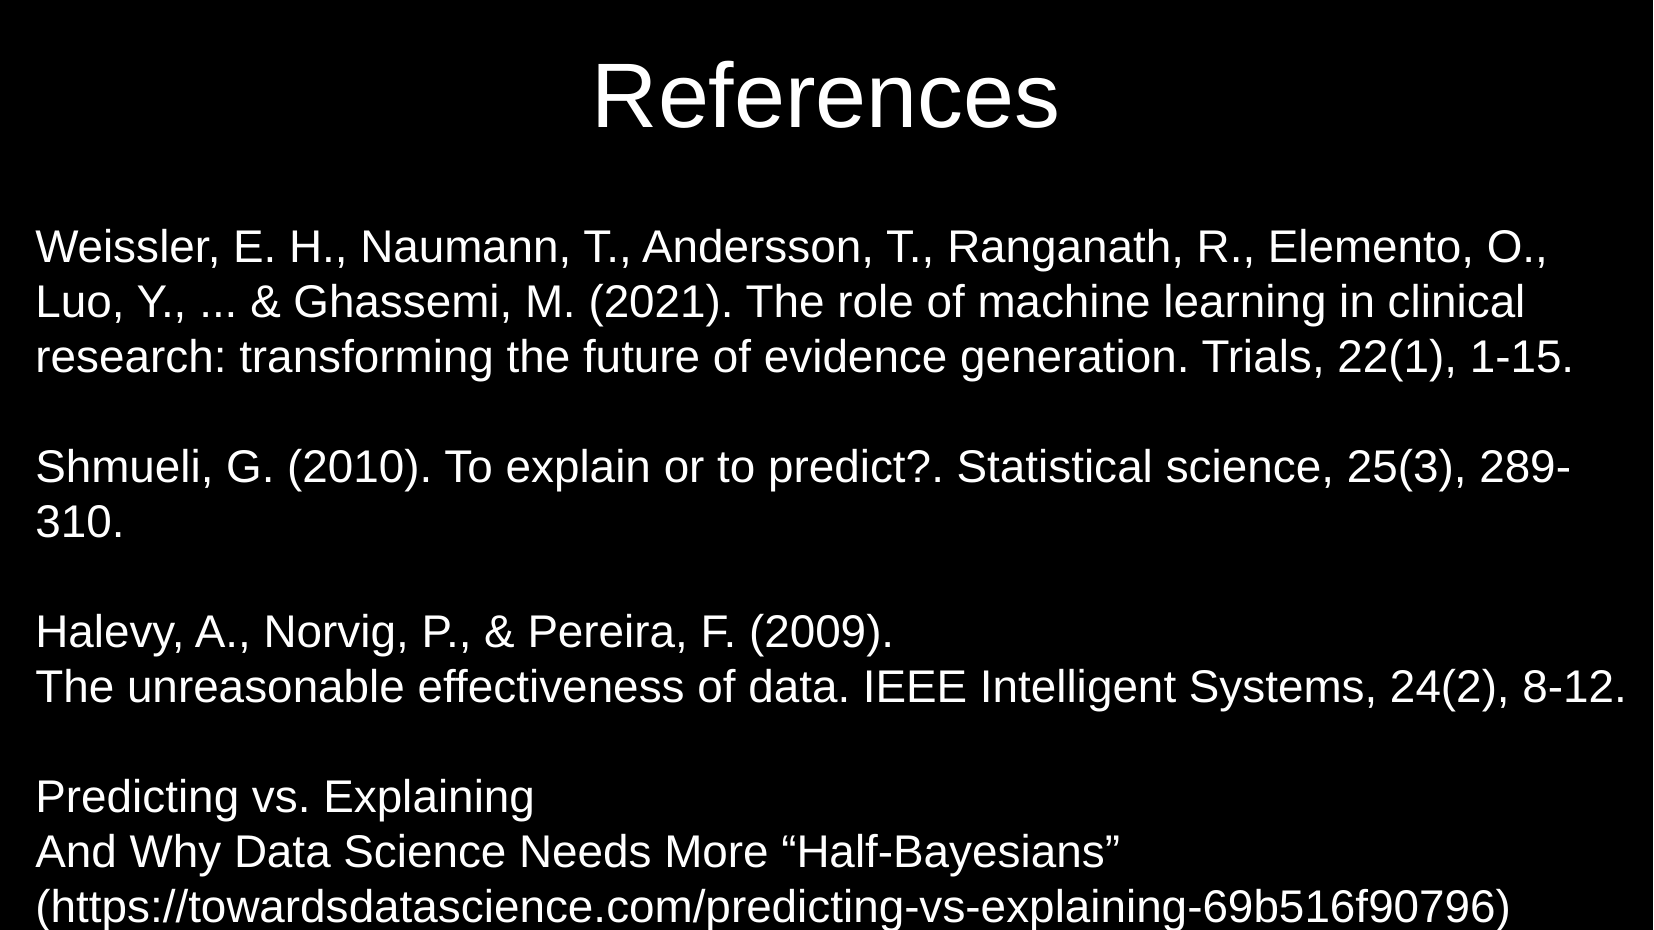

References
Weissler, E. H., Naumann, T., Andersson, T., Ranganath, R., Elemento, O., Luo, Y., ... & Ghassemi, M. (2021). The role of machine learning in clinical research: transforming the future of evidence generation. Trials, 22(1), 1-15.
Shmueli, G. (2010). To explain or to predict?. Statistical science, 25(3), 289-310.
Halevy, A., Norvig, P., & Pereira, F. (2009).
The unreasonable effectiveness of data. IEEE Intelligent Systems, 24(2), 8-12.
Predicting vs. Explaining
And Why Data Science Needs More “Half-Bayesians” (https://towardsdatascience.com/predicting-vs-explaining-69b516f90796)